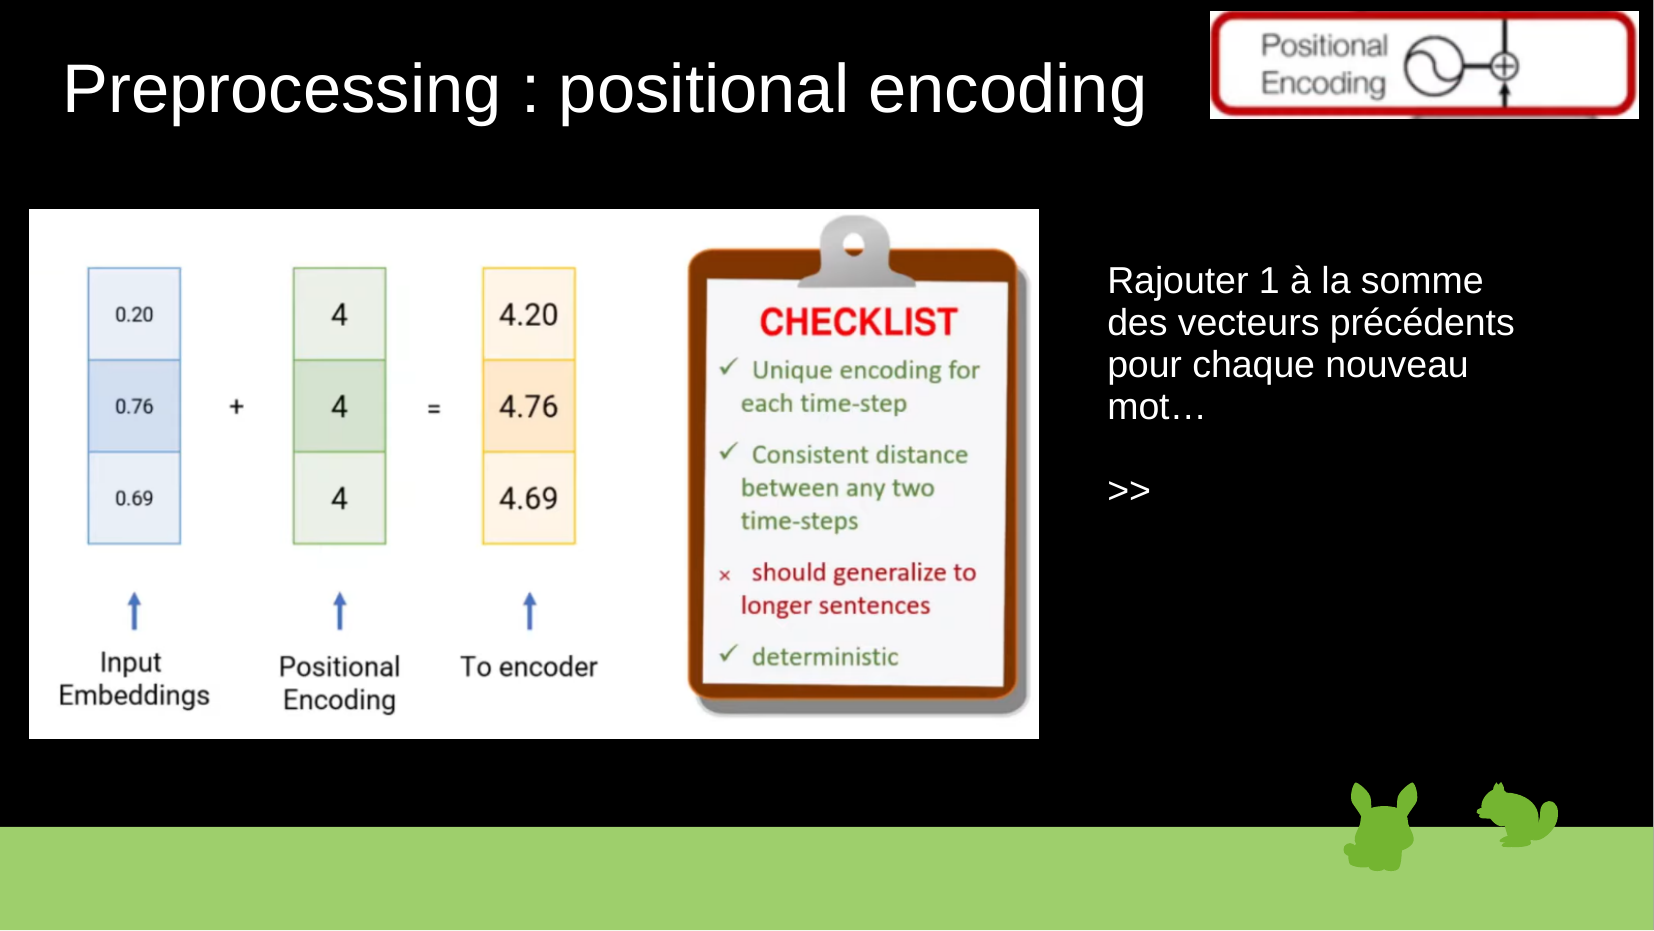

# Preprocessing : positional encoding
Rajouter 1 à la somme des vecteurs précédents pour chaque nouveau mot…
>>